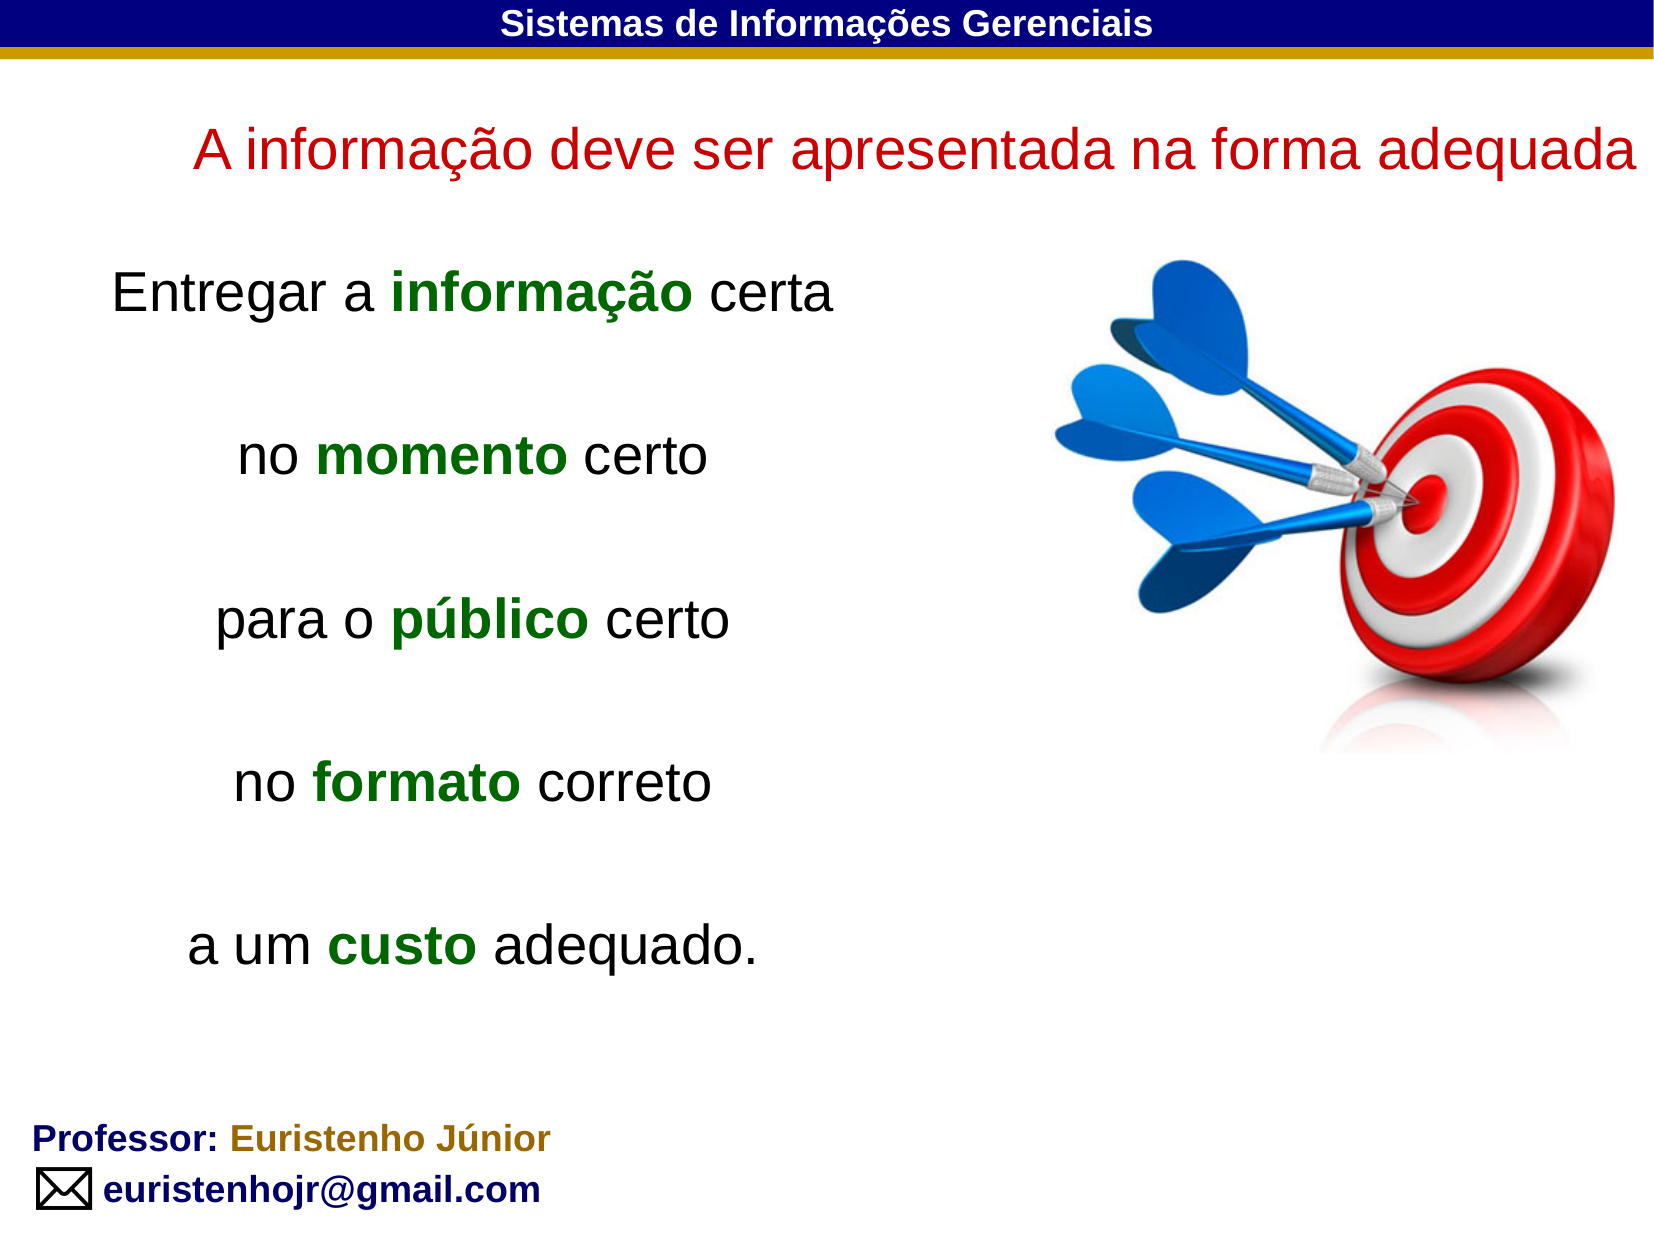

Empreendedorismo
Sistemas de Informações Gerenciais
A informação deve ser apresentada na forma adequada
Entregar a informação certa
no momento certo
para o público certo
no formato correto
a um custo adequado.
Professor: Euristenho Júnior
euristenhojr@gmail.com